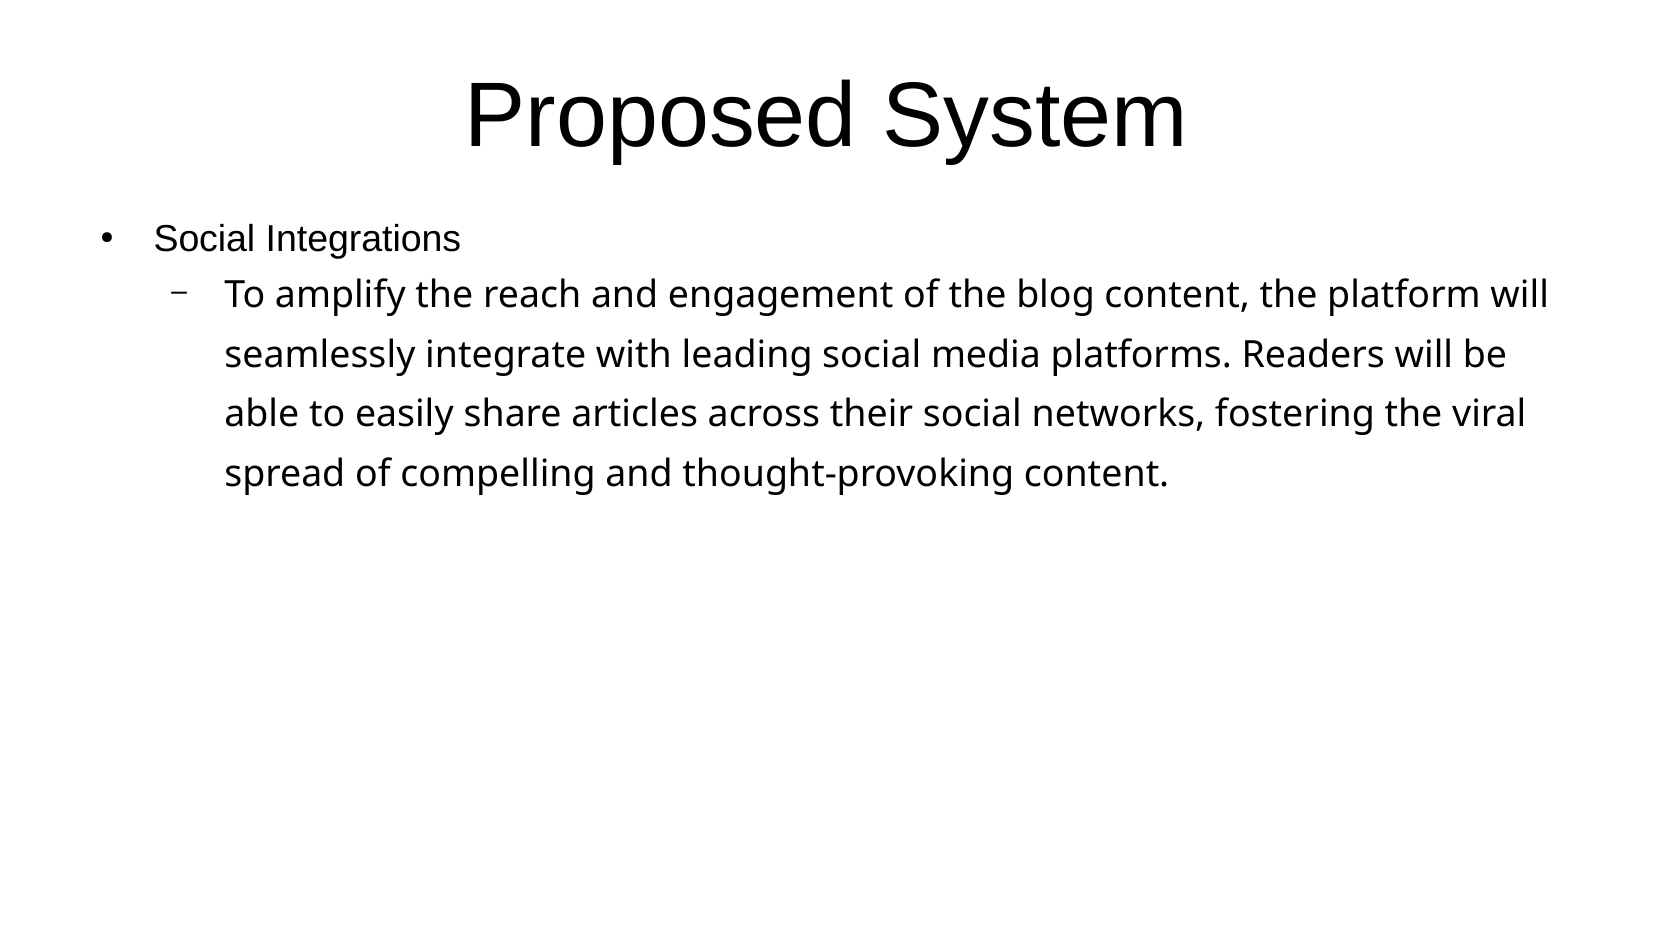

# Proposed System
Social Integrations
To amplify the reach and engagement of the blog content, the platform will seamlessly integrate with leading social media platforms. Readers will be able to easily share articles across their social networks, fostering the viral spread of compelling and thought-provoking content.